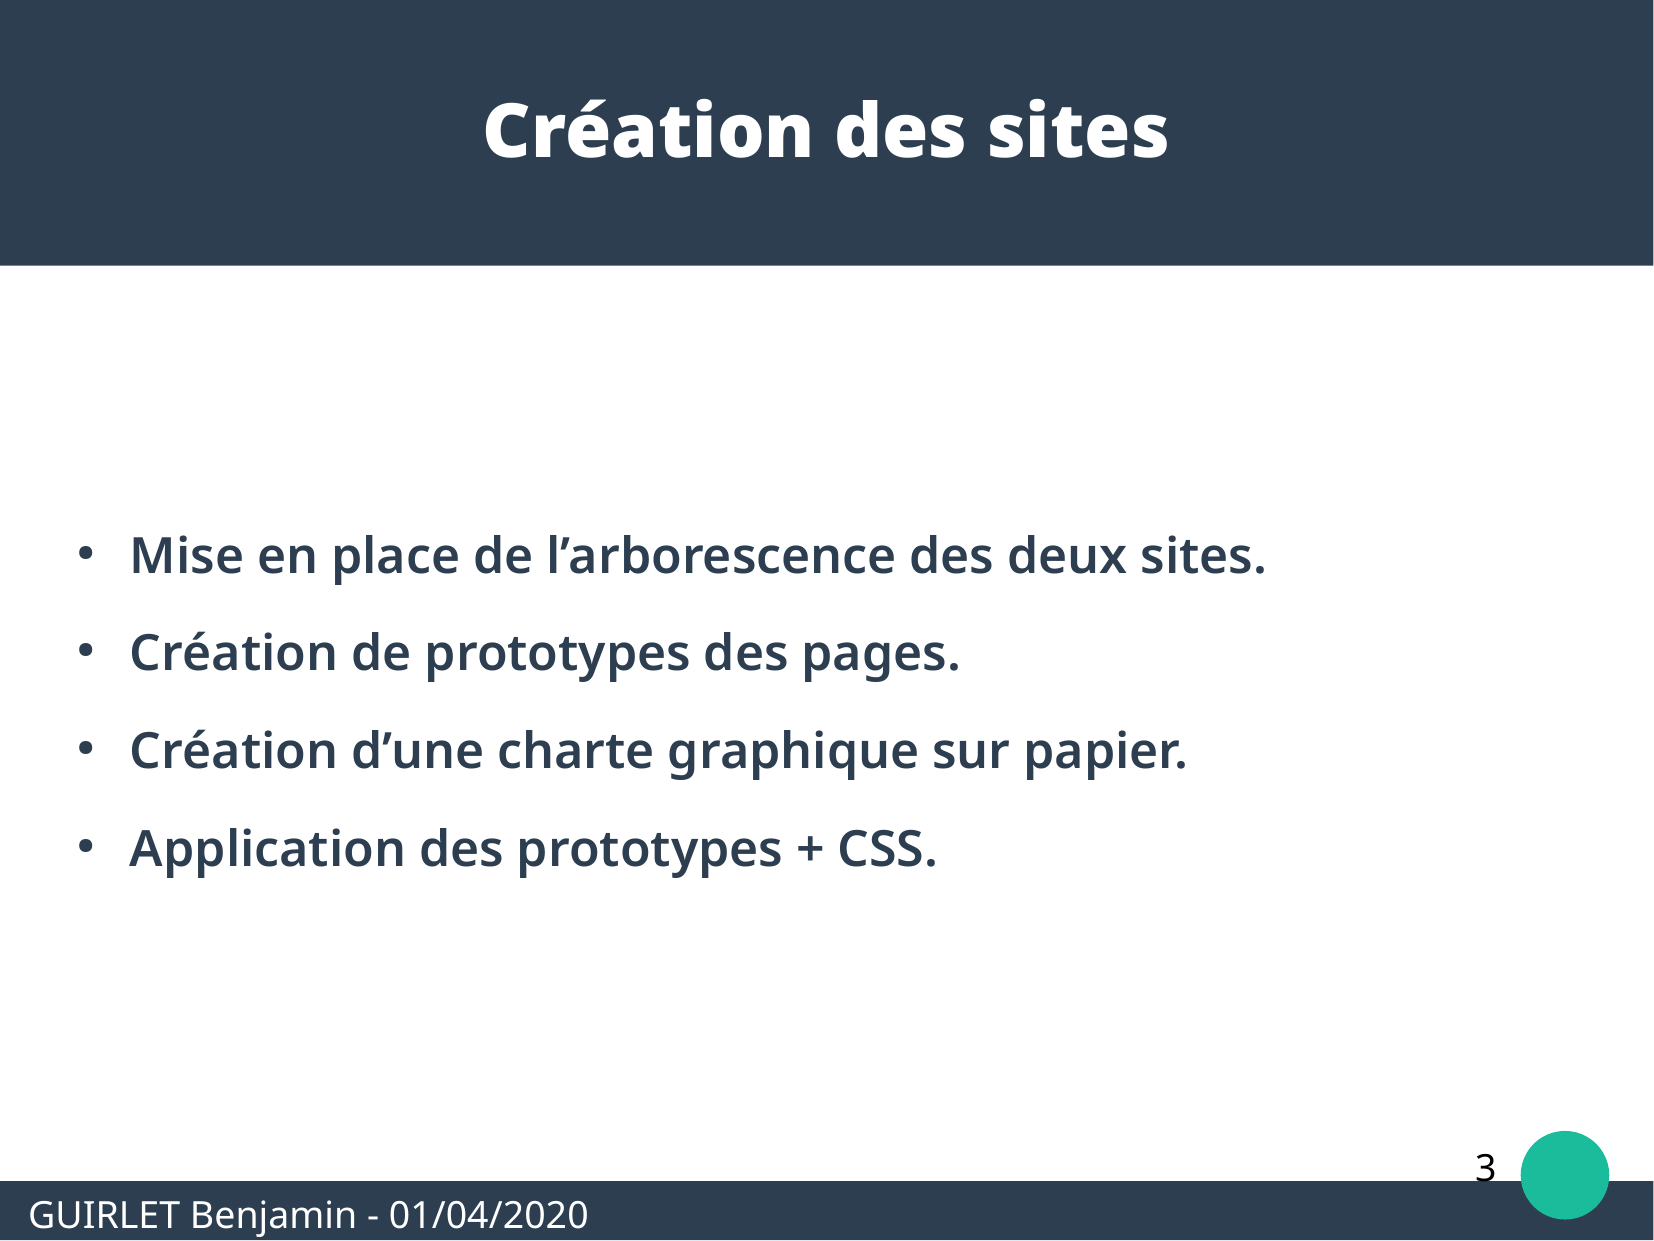

# Création des sites
Mise en place de l’arborescence des deux sites.
Création de prototypes des pages.
Création d’une charte graphique sur papier.
Application des prototypes + CSS.
GUIRLET Benjamin - 01/04/2020